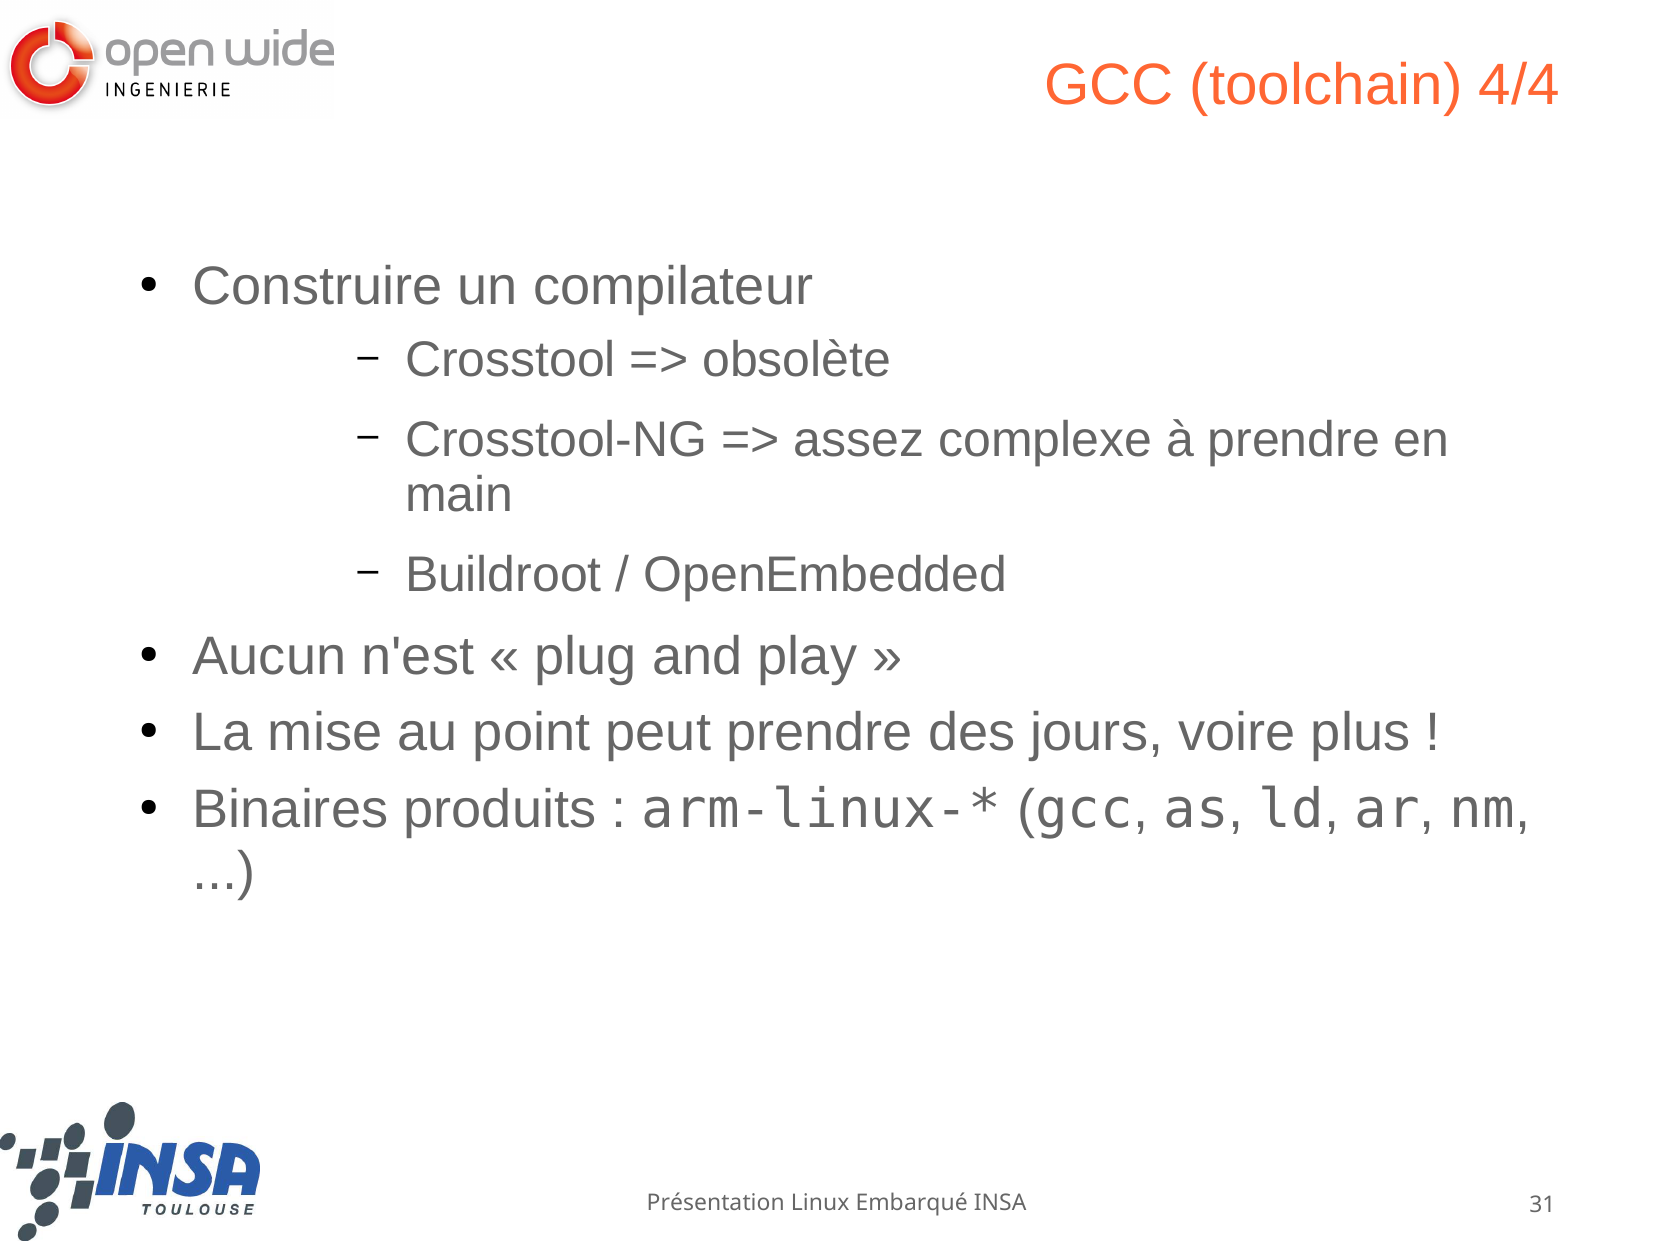

# GCC (toolchain) 4/4
Construire un compilateur
Crosstool => obsolète
Crosstool-NG => assez complexe à prendre en main
Buildroot / OpenEmbedded
Aucun n'est « plug and play »
La mise au point peut prendre des jours, voire plus !
Binaires produits : arm-linux-* (gcc, as, ld, ar, nm, ...)